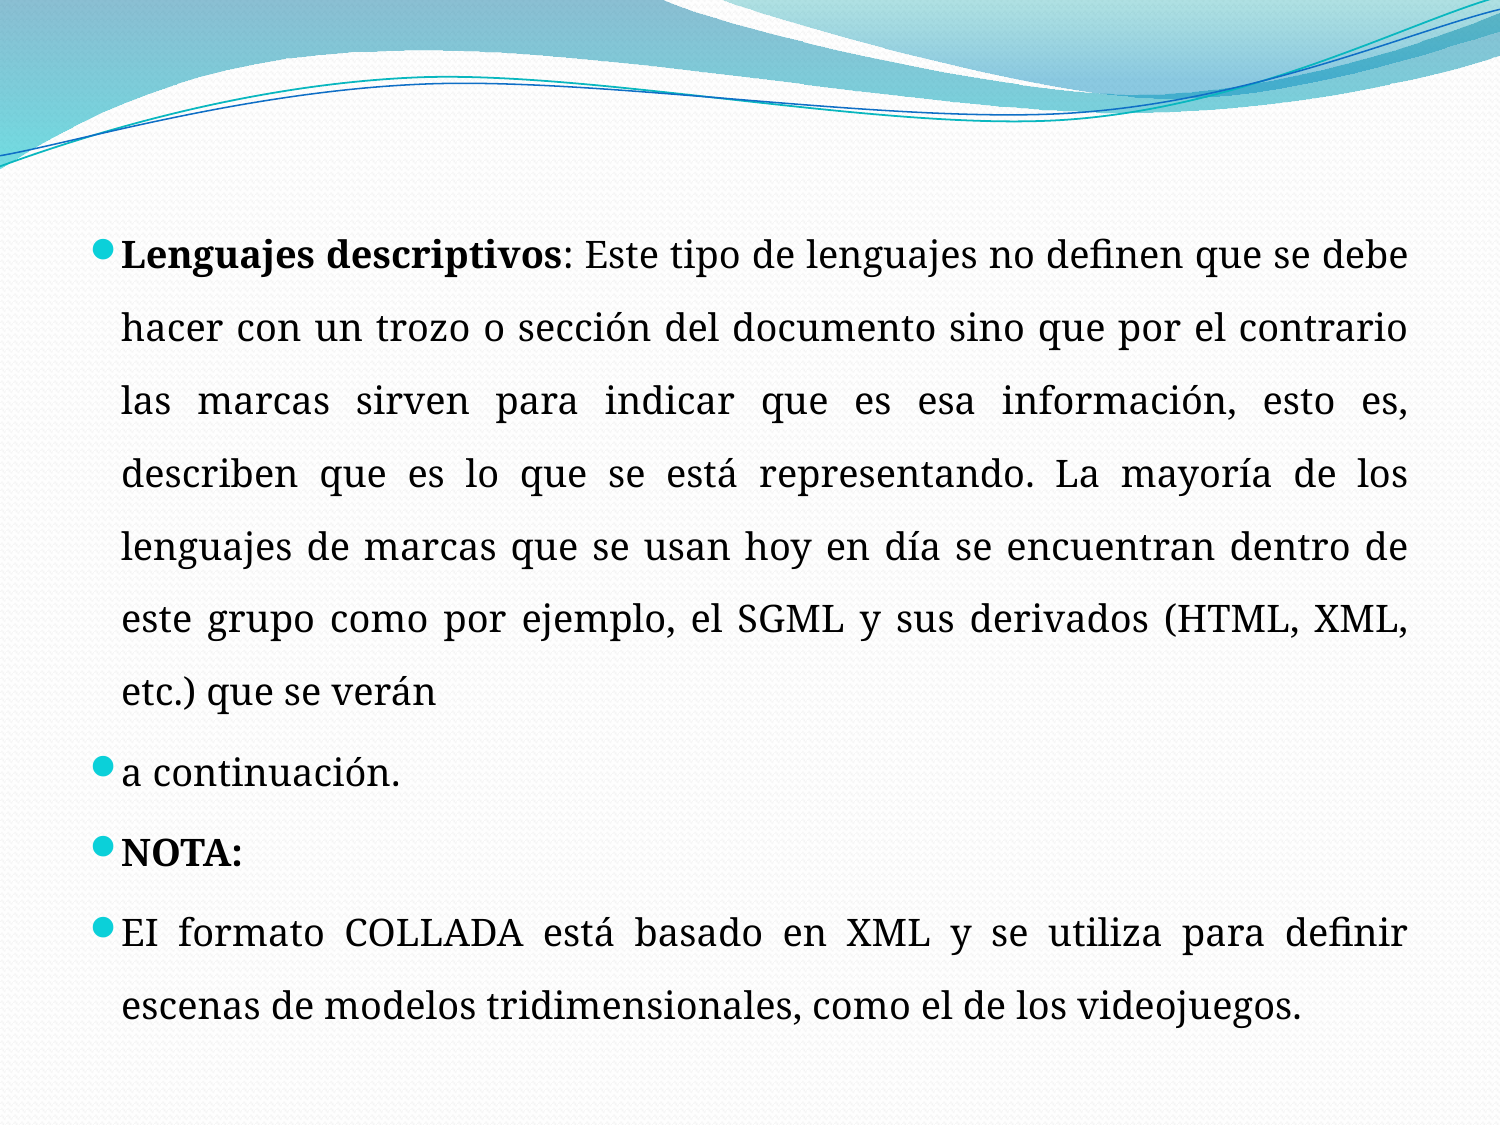

# Lenguajes descriptivos: Este tipo de lenguajes no definen que se debe hacer con un trozo o sección del documento sino que por el contrario las marcas sirven para indicar que es esa información, esto es, describen que es lo que se está representando. La mayoría de los lenguajes de marcas que se usan hoy en día se encuentran dentro de este grupo como por ejemplo, el SGML y sus derivados (HTML, XML, etc.) que se verán
a continuación.
NOTA:
EI formato COLLADA está basado en XML y se utiliza para definir escenas de modelos tridimensionales, como el de los videojuegos.